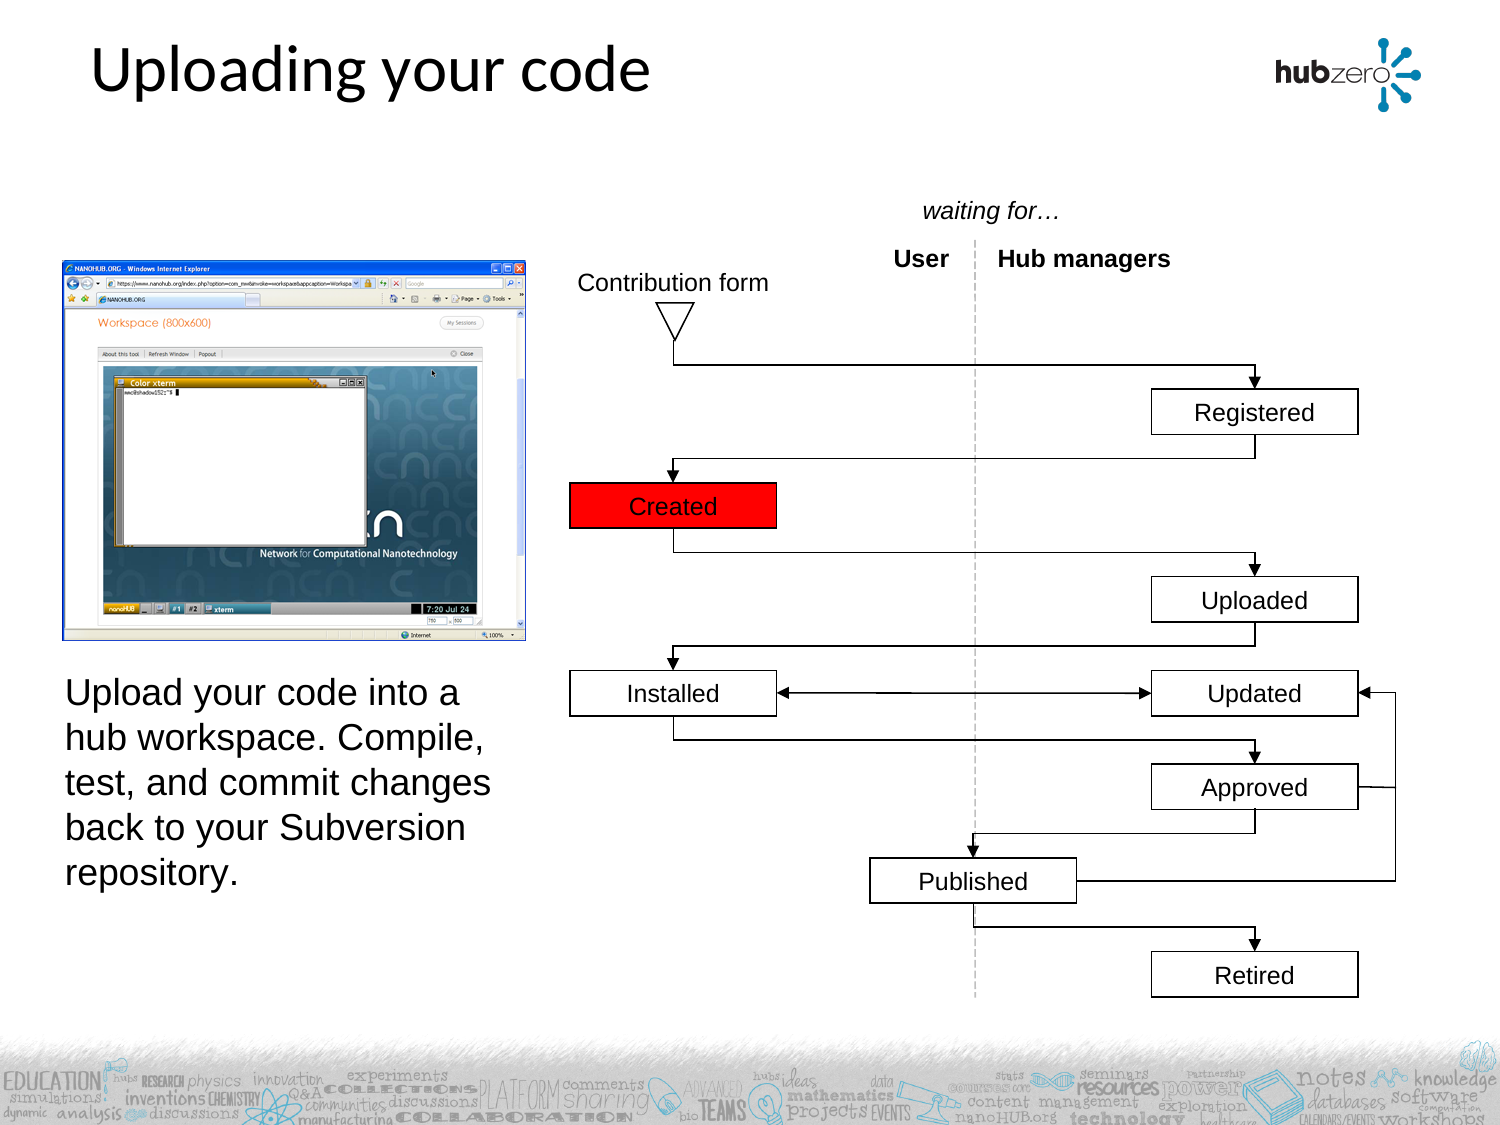

Uploading your code
waiting for…
User
Hub managers
Contribution form
Registered
Created
Uploaded
Upload your code into a hub workspace. Compile, test, and commit changes back to your Subversion repository.
Installed
Updated
Approved
Published
Retired